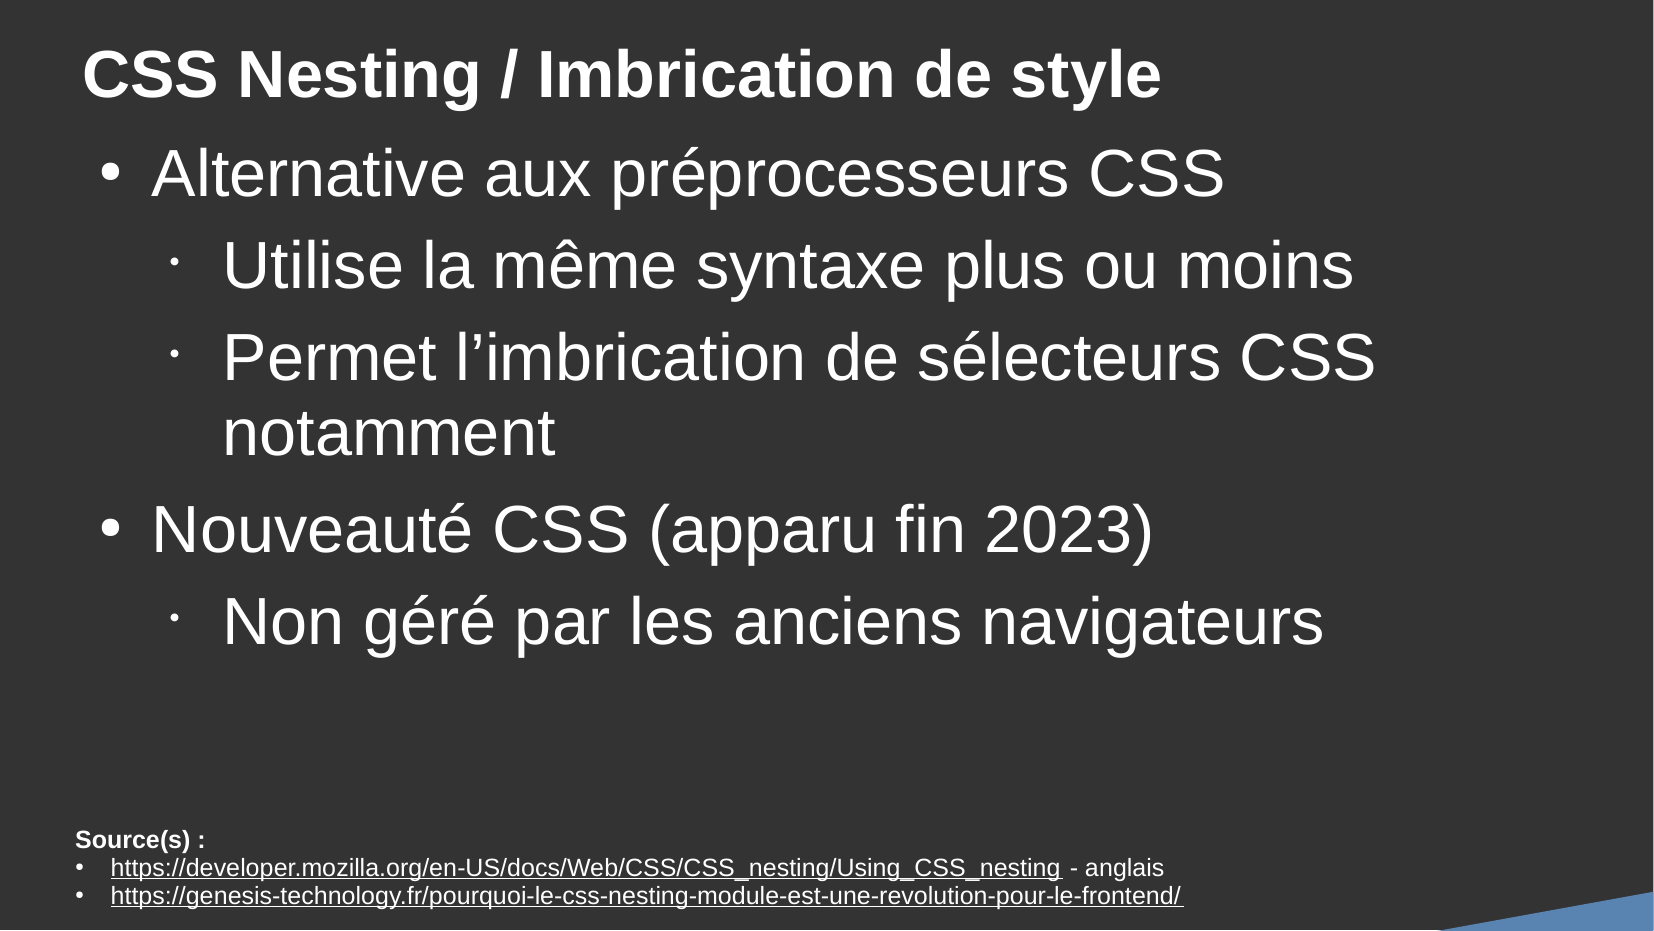

# CSS Nesting / Imbrication de style
Alternative aux préprocesseurs CSS
Utilise la même syntaxe plus ou moins
Permet l’imbrication de sélecteurs CSS notamment
Nouveauté CSS (apparu fin 2023)
Non géré par les anciens navigateurs
Source(s) :
https://developer.mozilla.org/en-US/docs/Web/CSS/CSS_nesting/Using_CSS_nesting - anglais
https://genesis-technology.fr/pourquoi-le-css-nesting-module-est-une-revolution-pour-le-frontend/